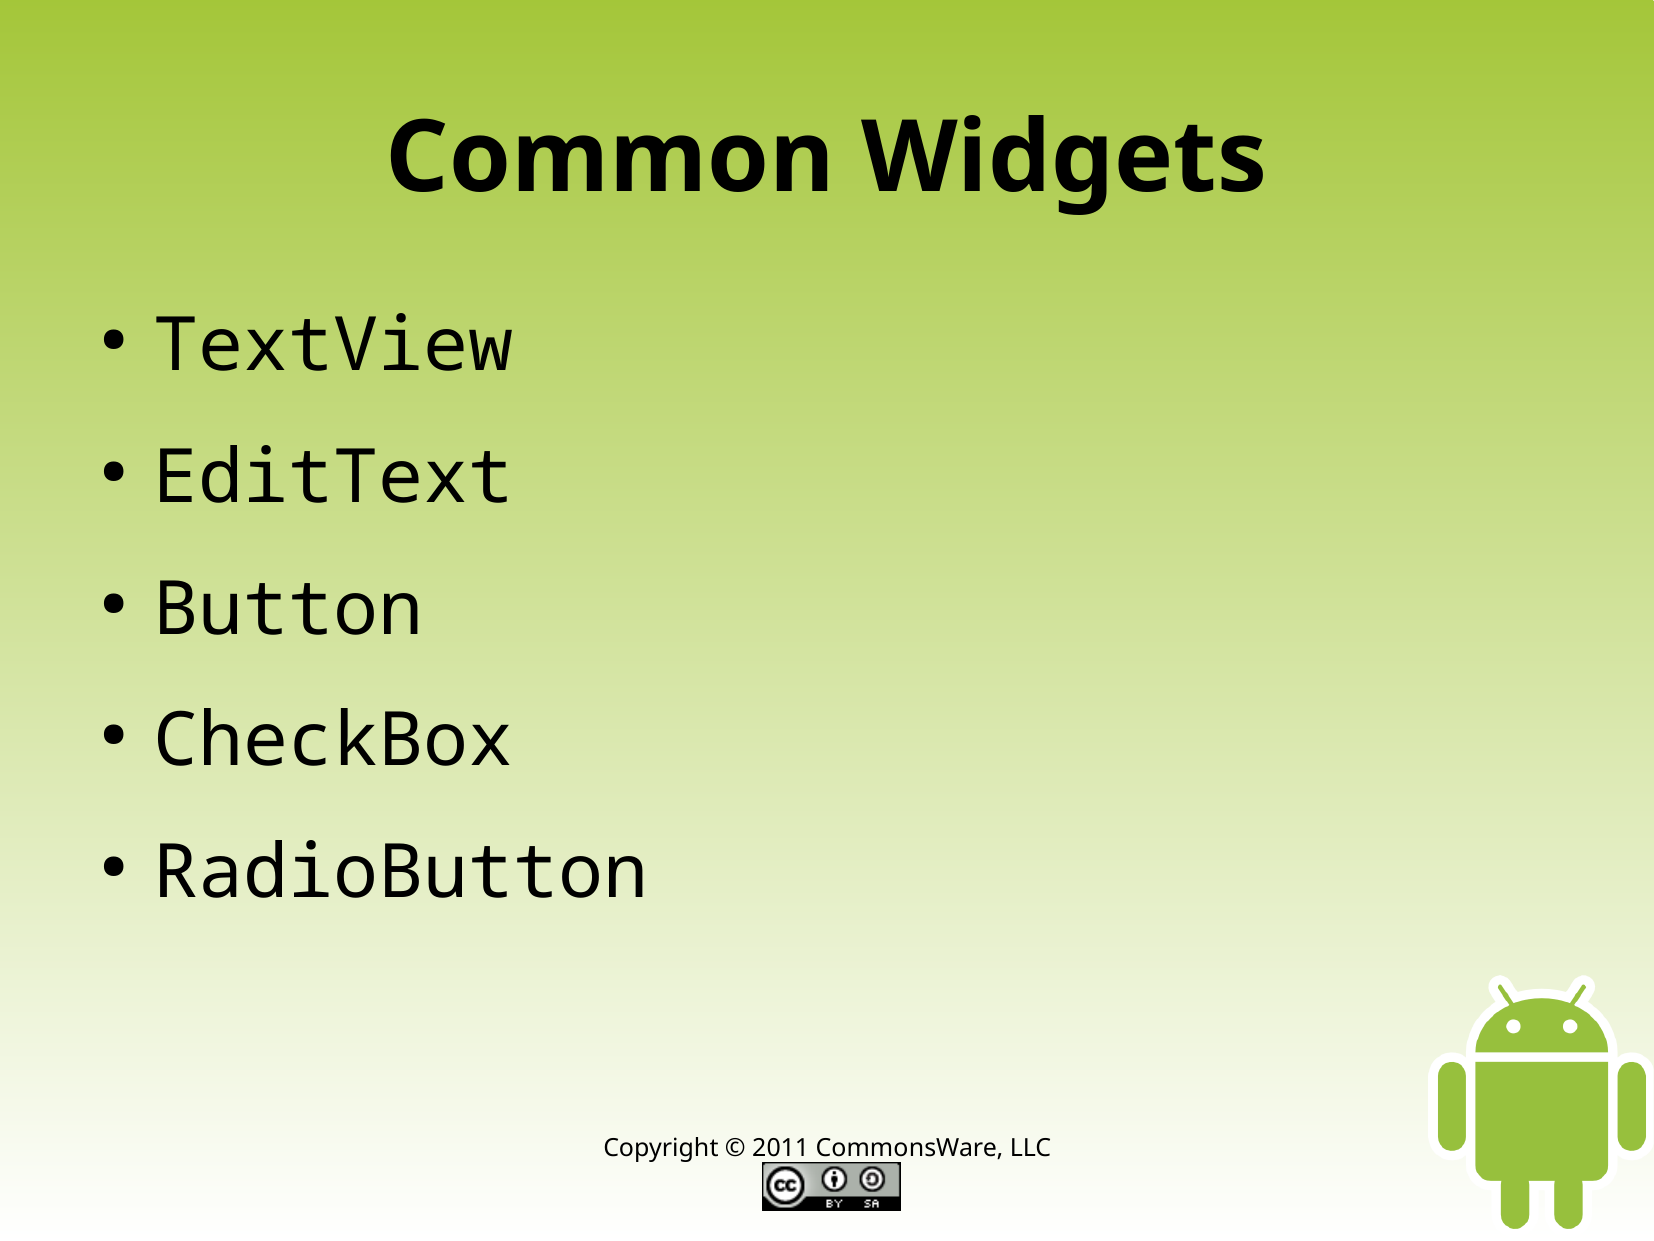

# Common Widgets
TextView
EditText
Button
CheckBox
RadioButton